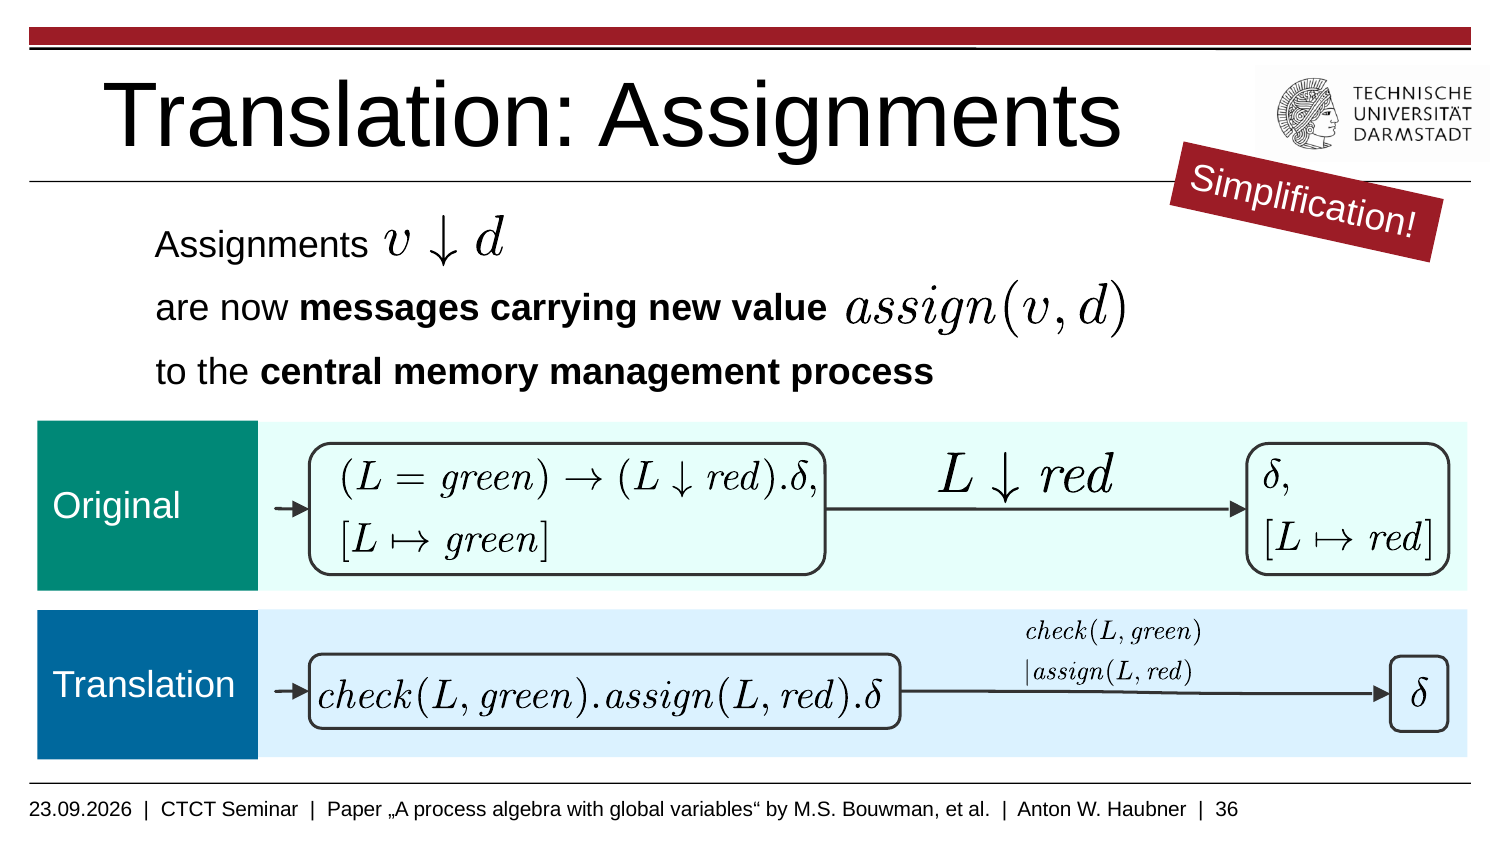

# Translation: Assignments
Simplification!
Assignments
are now messages carrying new value
to the central memory management process
Original
Translation